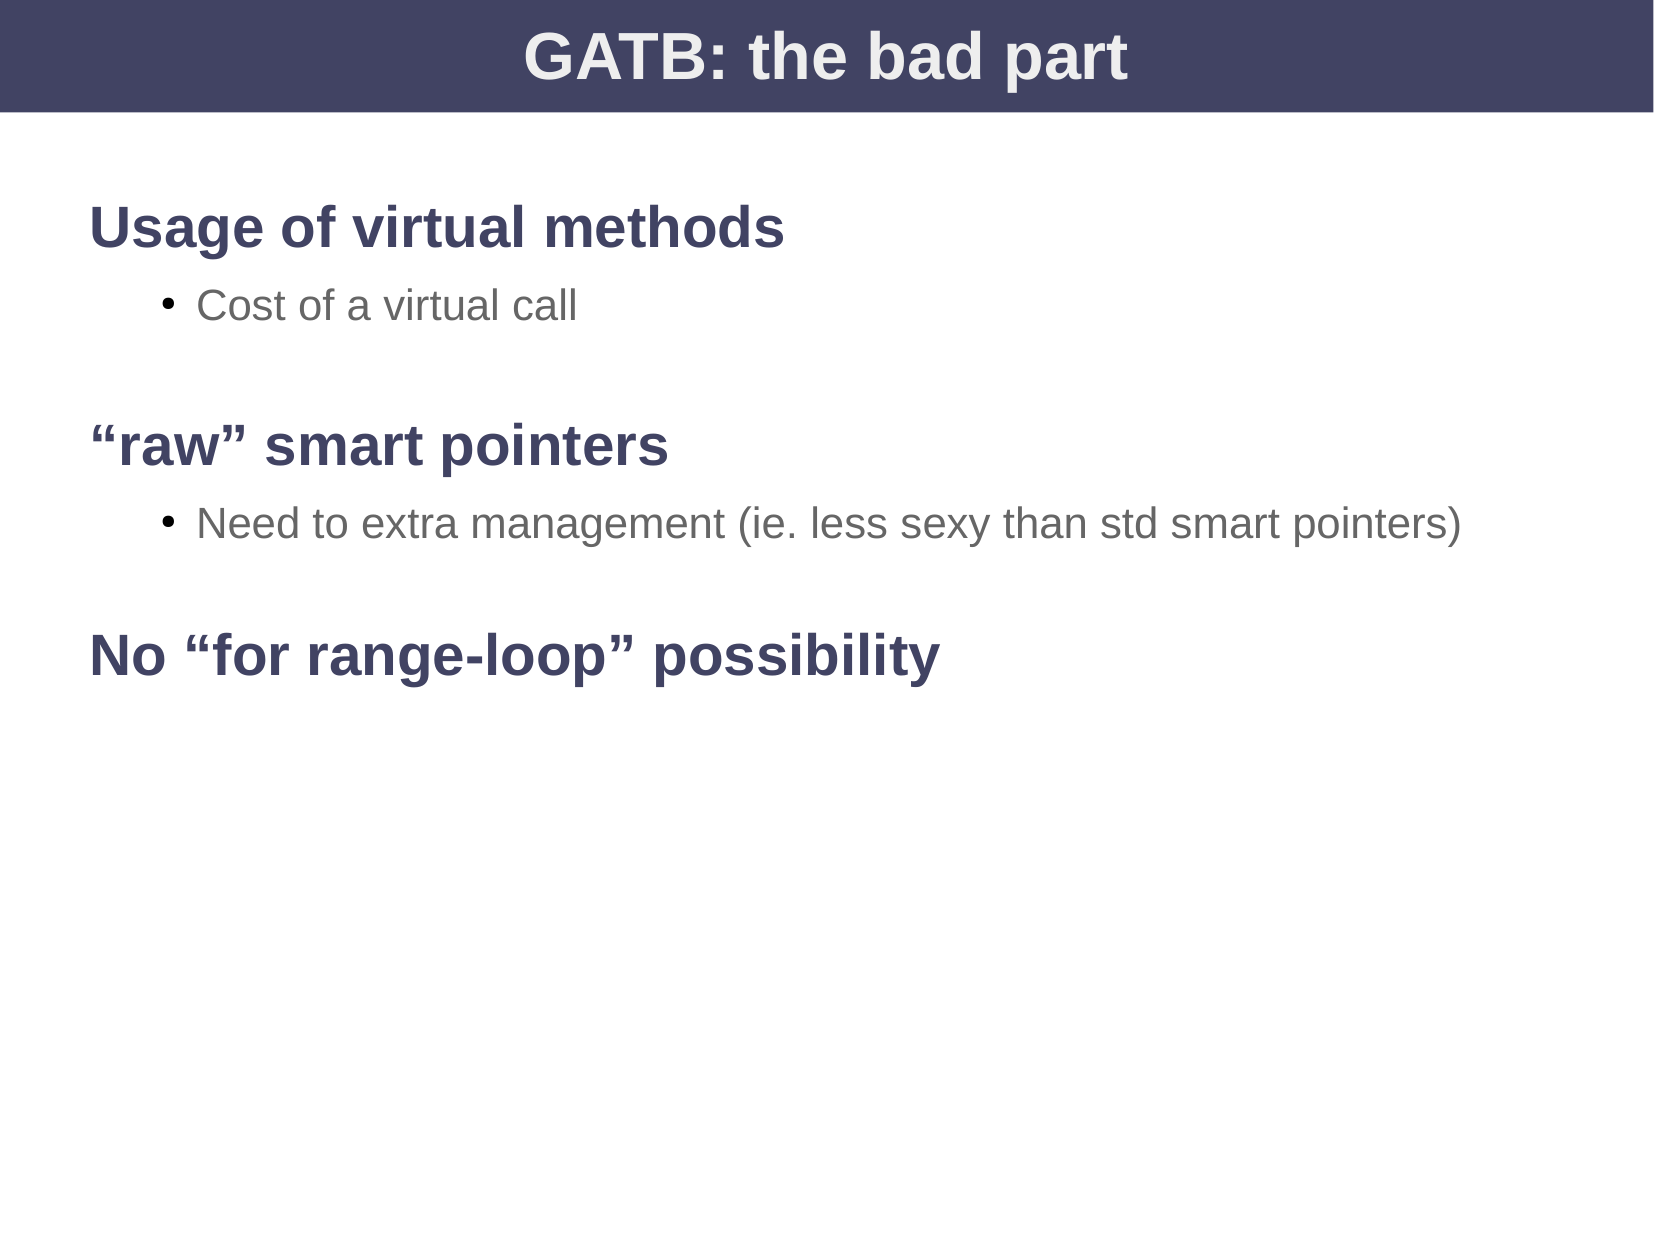

GATB: the bad part
Usage of virtual methods
Cost of a virtual call
“raw” smart pointers
Need to extra management (ie. less sexy than std smart pointers)
No “for range-loop” possibility